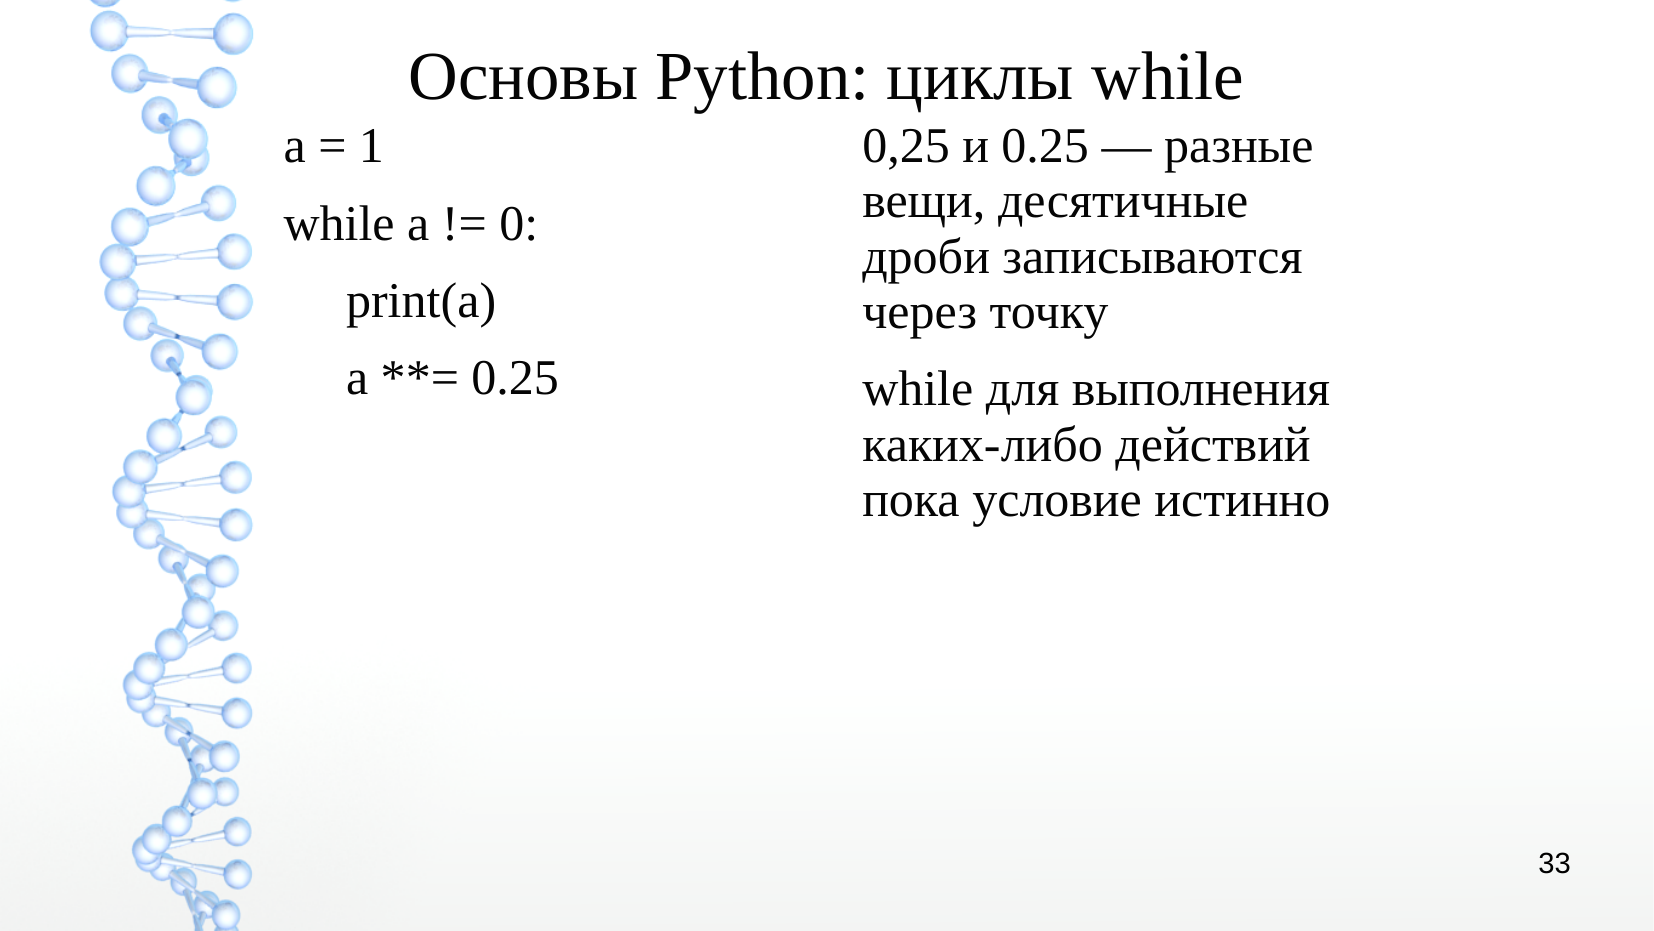

# Основы Python: циклы while
a = 1
while a != 0:
 print(a)
 a **= 0.25
0,25 и 0.25 — разные вещи, десятичные дроби записываются через точку
while для выполнения каких-либо действий пока условие истинно
33